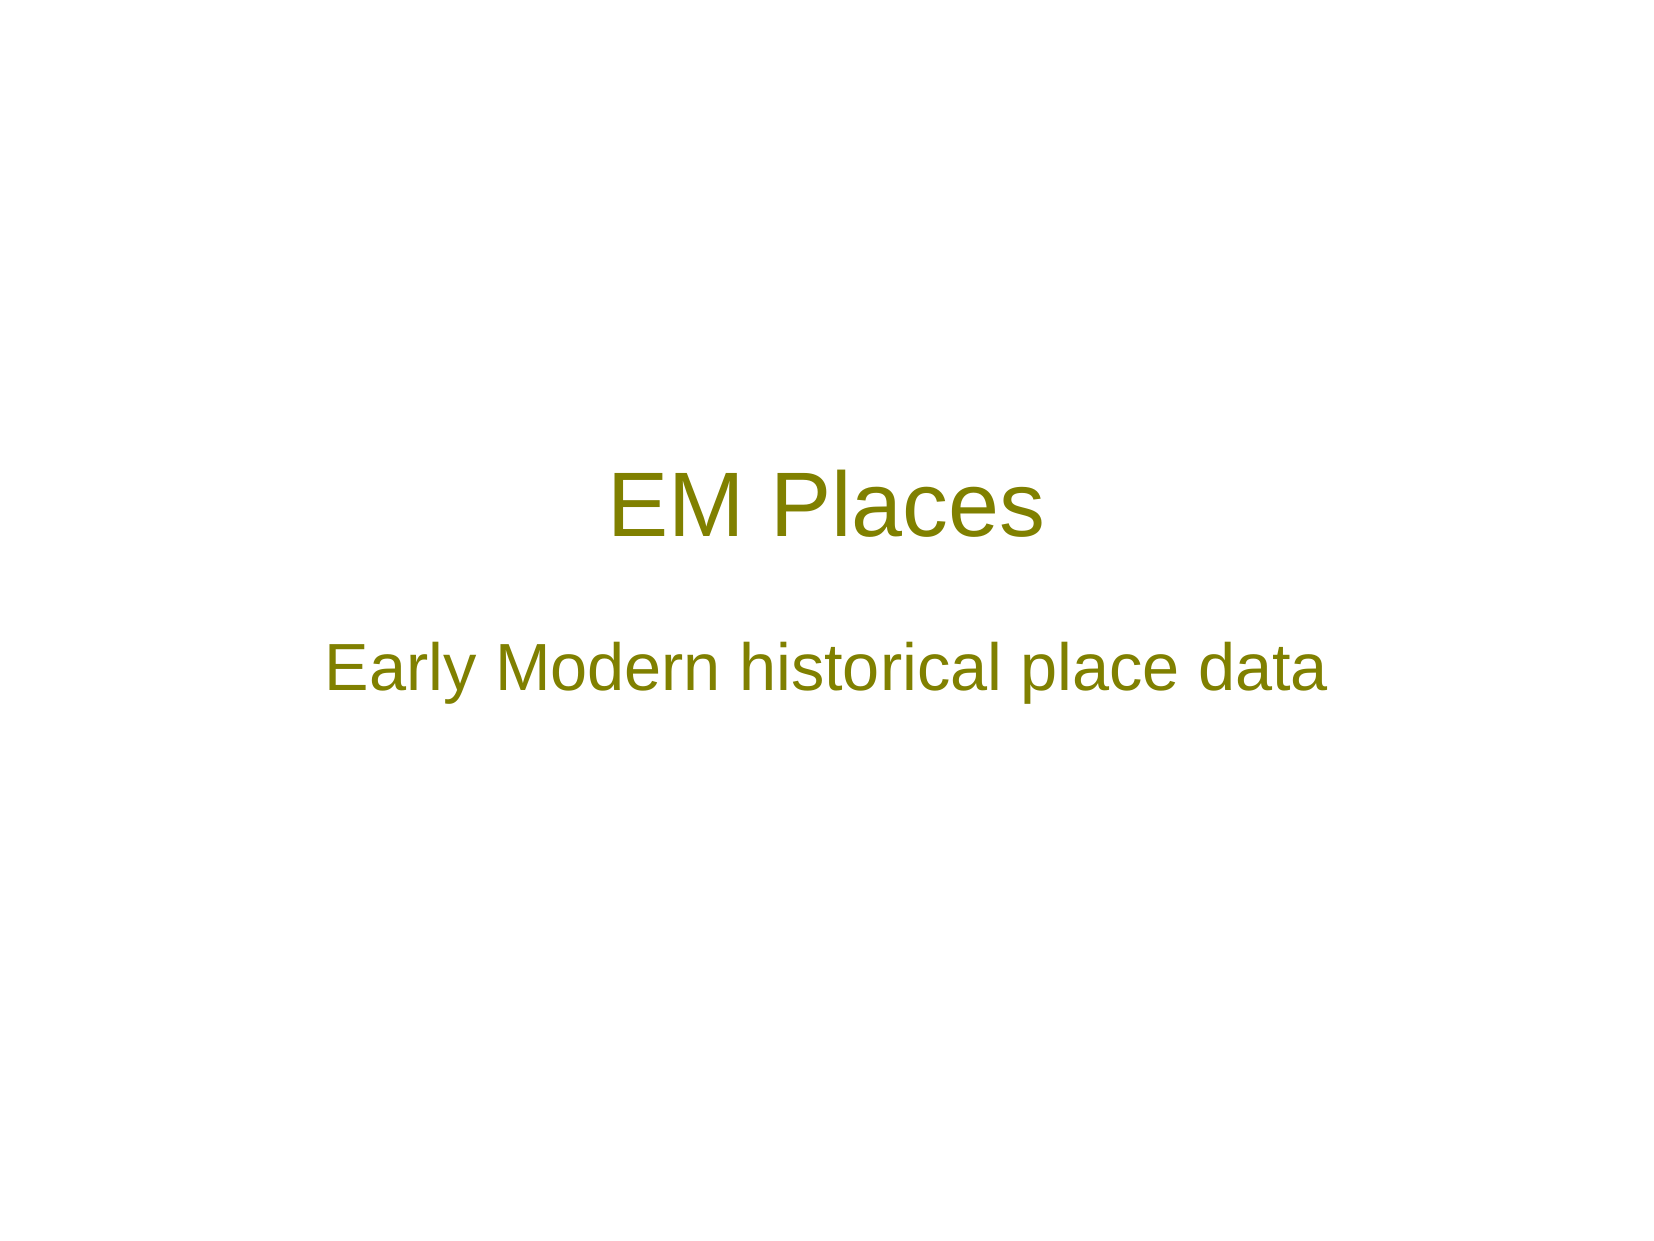

# EM Places
Early Modern historical place data